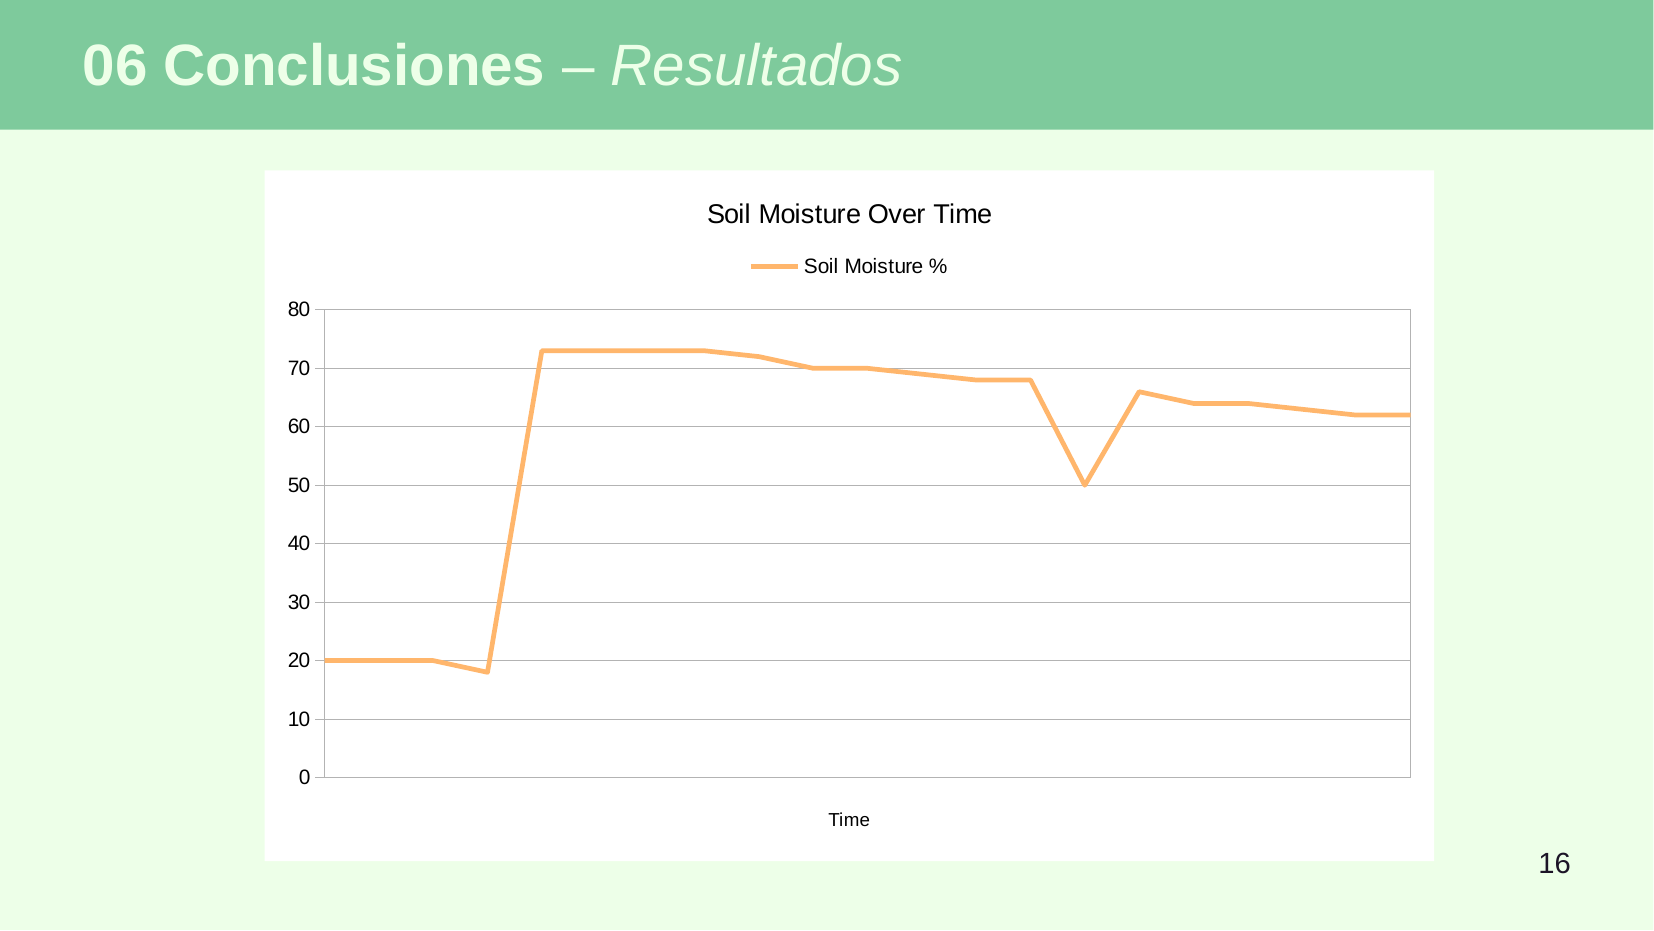

# 06 Conclusiones – Resultados
### Chart: Soil Moisture Over Time
| Category | Soil Moisture % |
|---|---|
| 1 | 20.0 |
| 2 | 20.0 |
| 3 | 20.0 |
| 4 | 18.0 |
| 5 | 73.0 |
| 6 | 73.0 |
| 7 | 73.0 |
| 8 | 73.0 |
| 9 | 72.0 |
| 10 | 70.0 |
| 11 | 70.0 |
| 12 | 69.0 |
| 13 | 68.0 |
| 14 | 68.0 |
| 15 | 50.0 |
| 16 | 66.0 |
| 17 | 64.0 |
| 18 | 64.0 |
| 19 | 63.0 |
| 20 | 62.0 |
| 21 | 62.0 |16